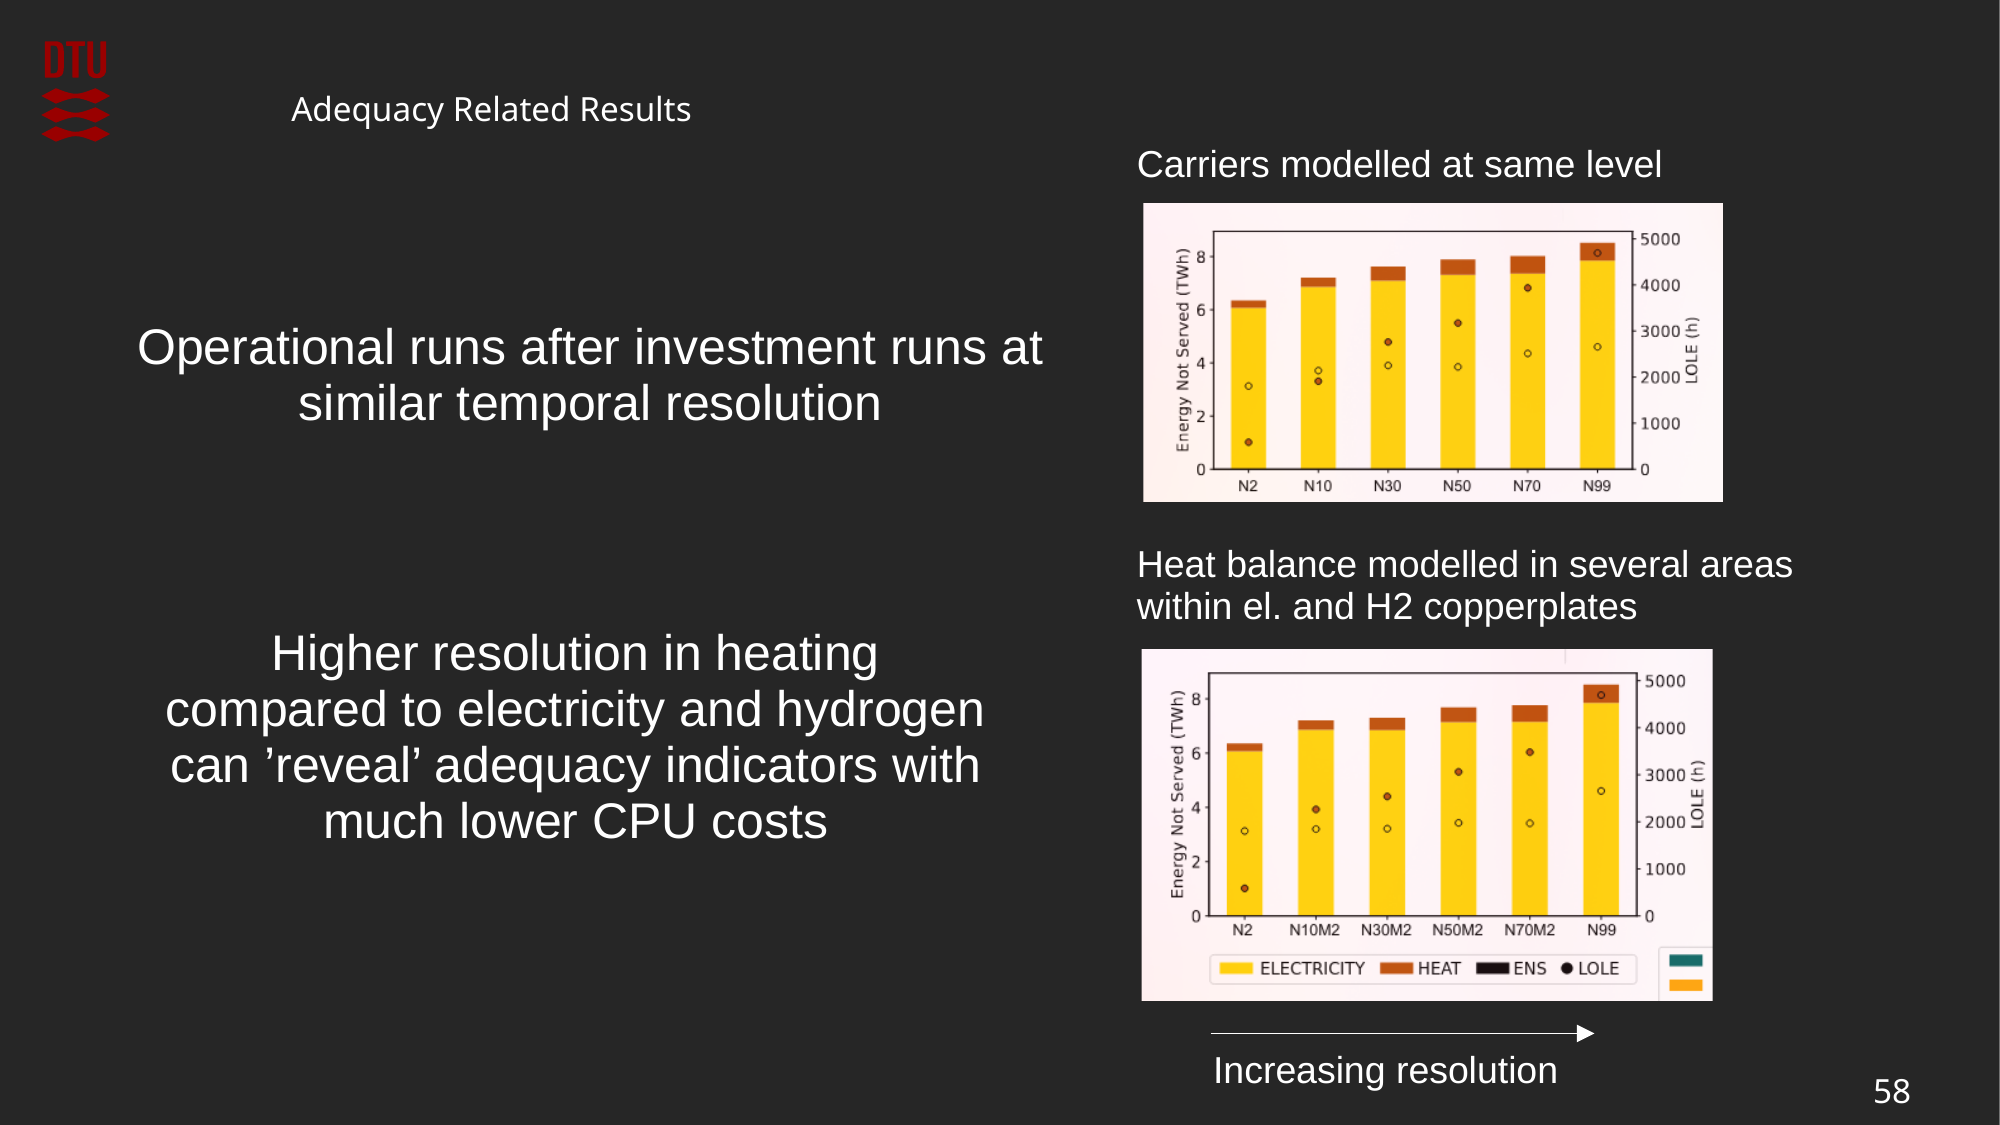

# Adequacy Related Results
Carriers modelled at same level
Operational runs after investment runs at similar temporal resolution
Heat balance modelled in several areas within el. and H2 copperplates
Higher resolution in heating compared to electricity and hydrogen can ’reveal’ adequacy indicators with much lower CPU costs
Increasing resolution